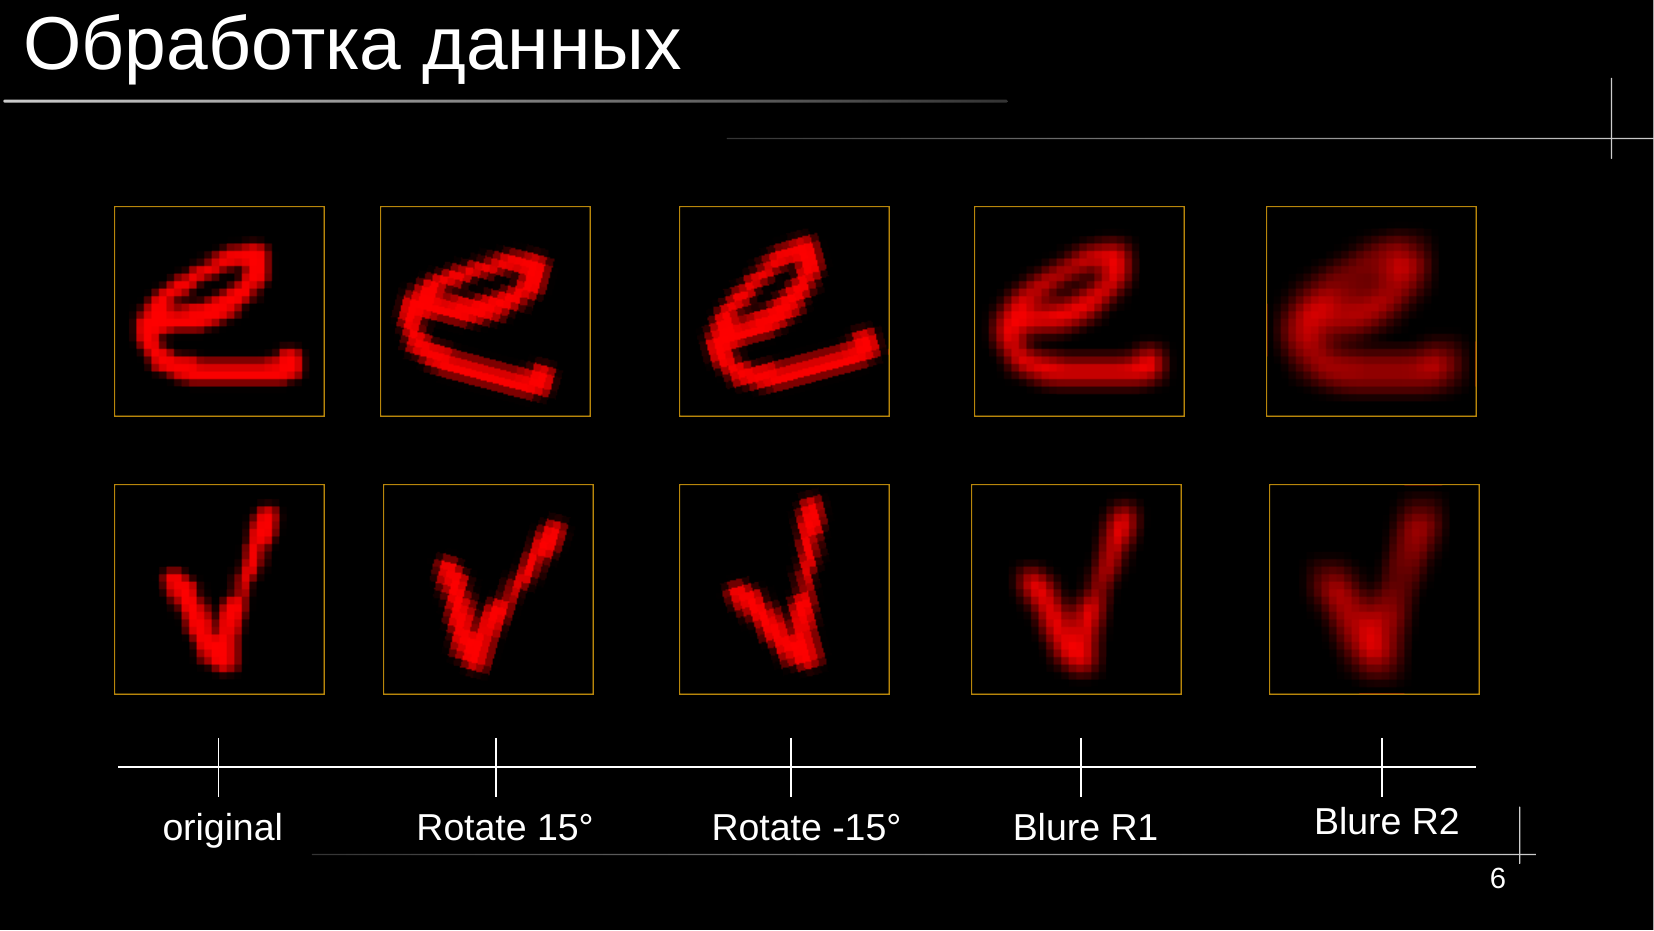

# Обработка данных
Blure R2
original
Rotate 15°
Blure R1
Rotate -15°
6